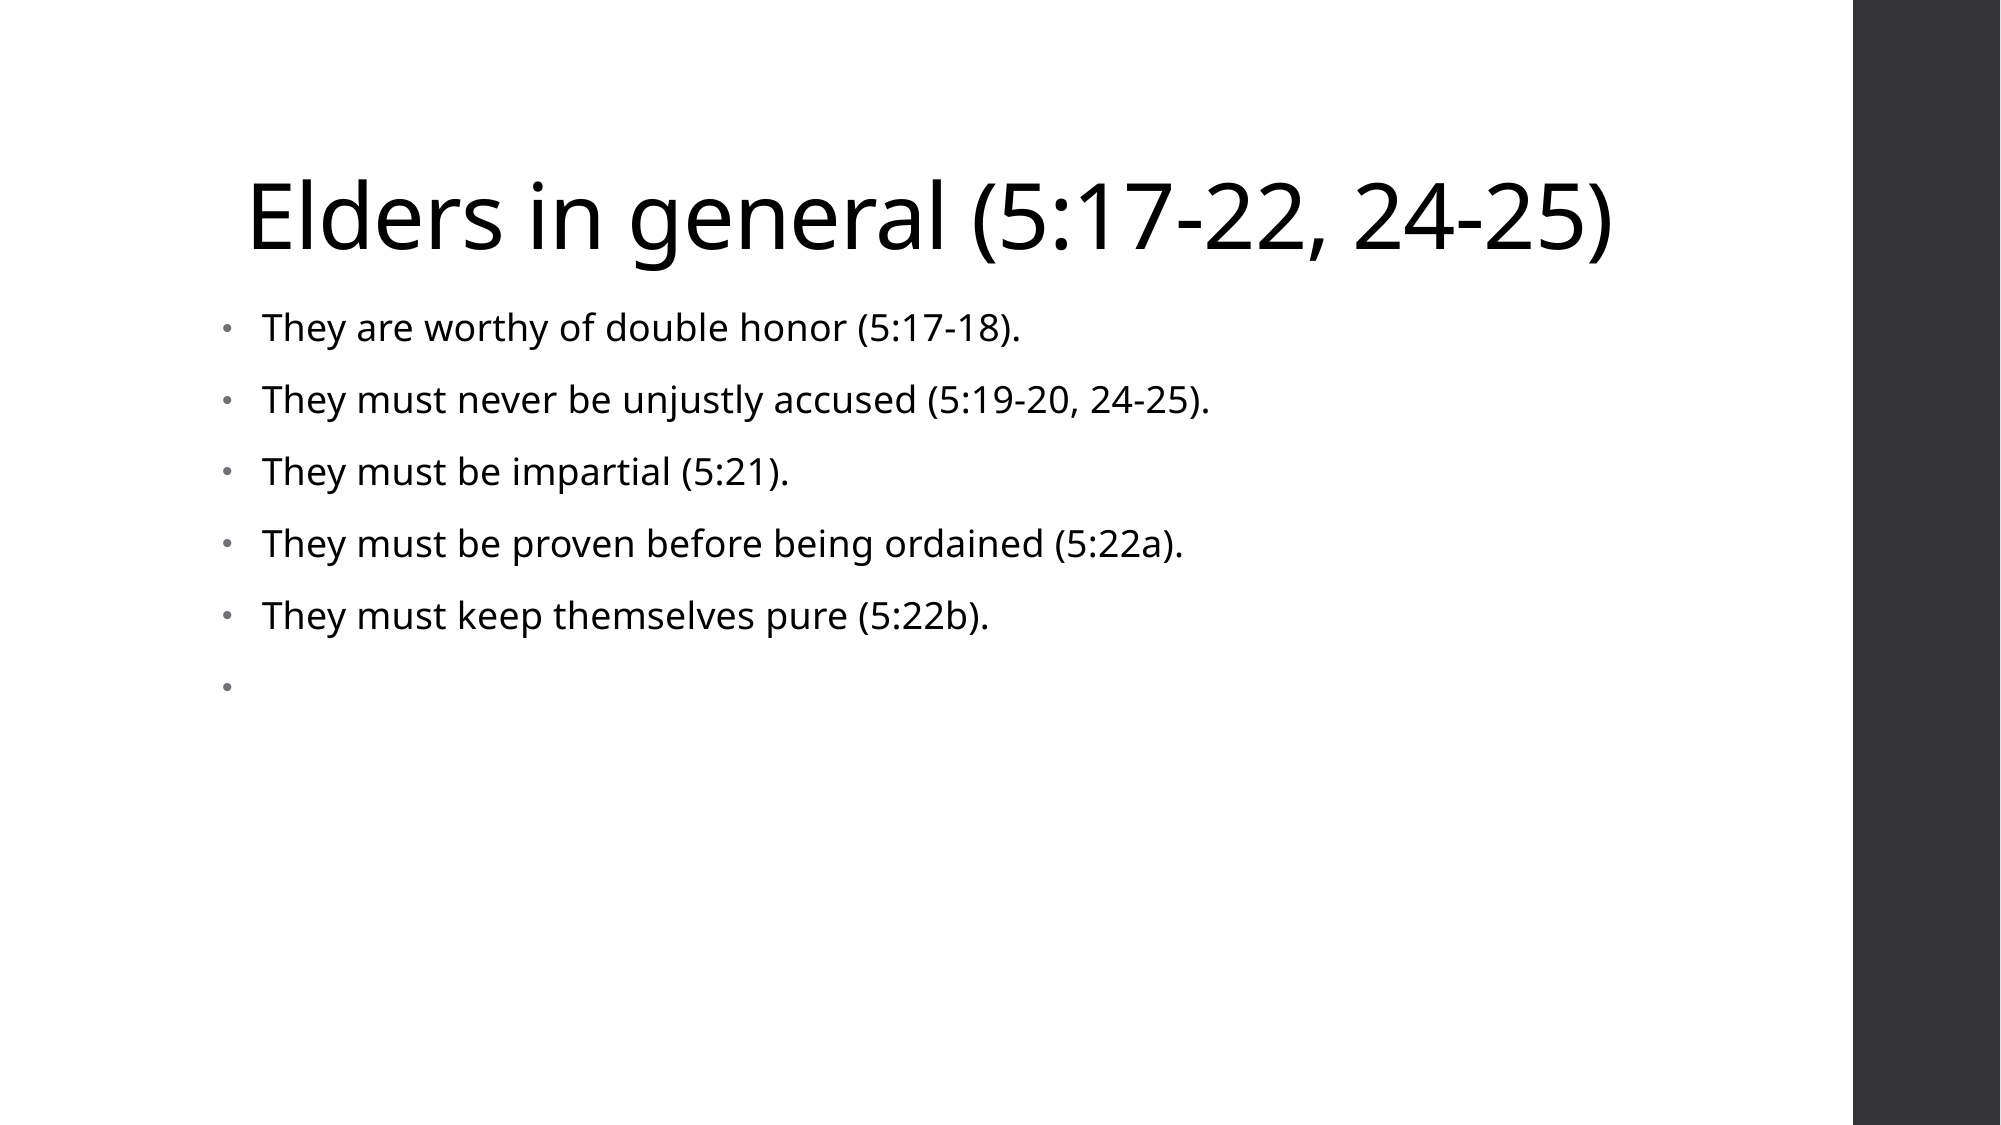

# Elders in general (5:17-22, 24-25)
 They are worthy of double honor (5:17-18).
 They must never be unjustly accused (5:19-20, 24-25).
 They must be impartial (5:21).
 They must be proven before being ordained (5:22a).
 They must keep themselves pure (5:22b).